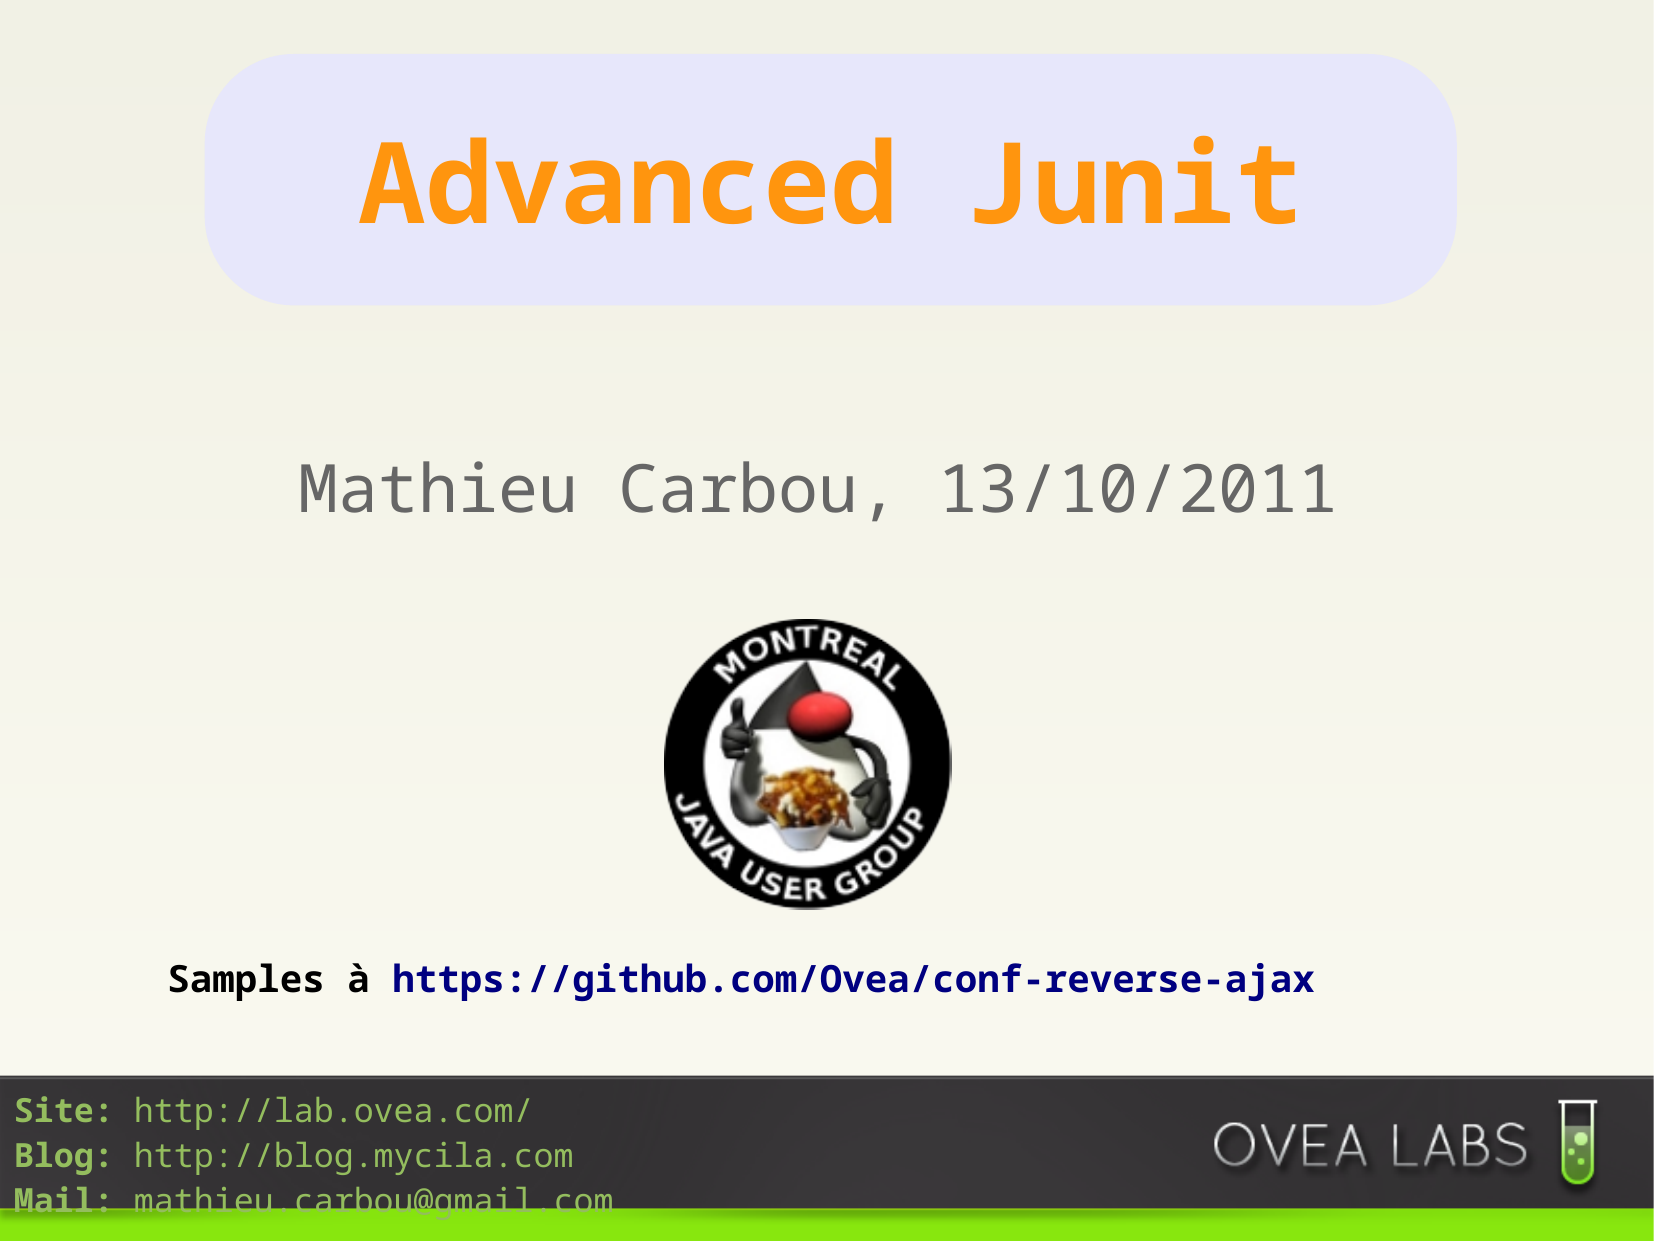

Advanced Junit
Mathieu Carbou, 13/10/2011
Samples à https://github.com/Ovea/conf-reverse-ajax